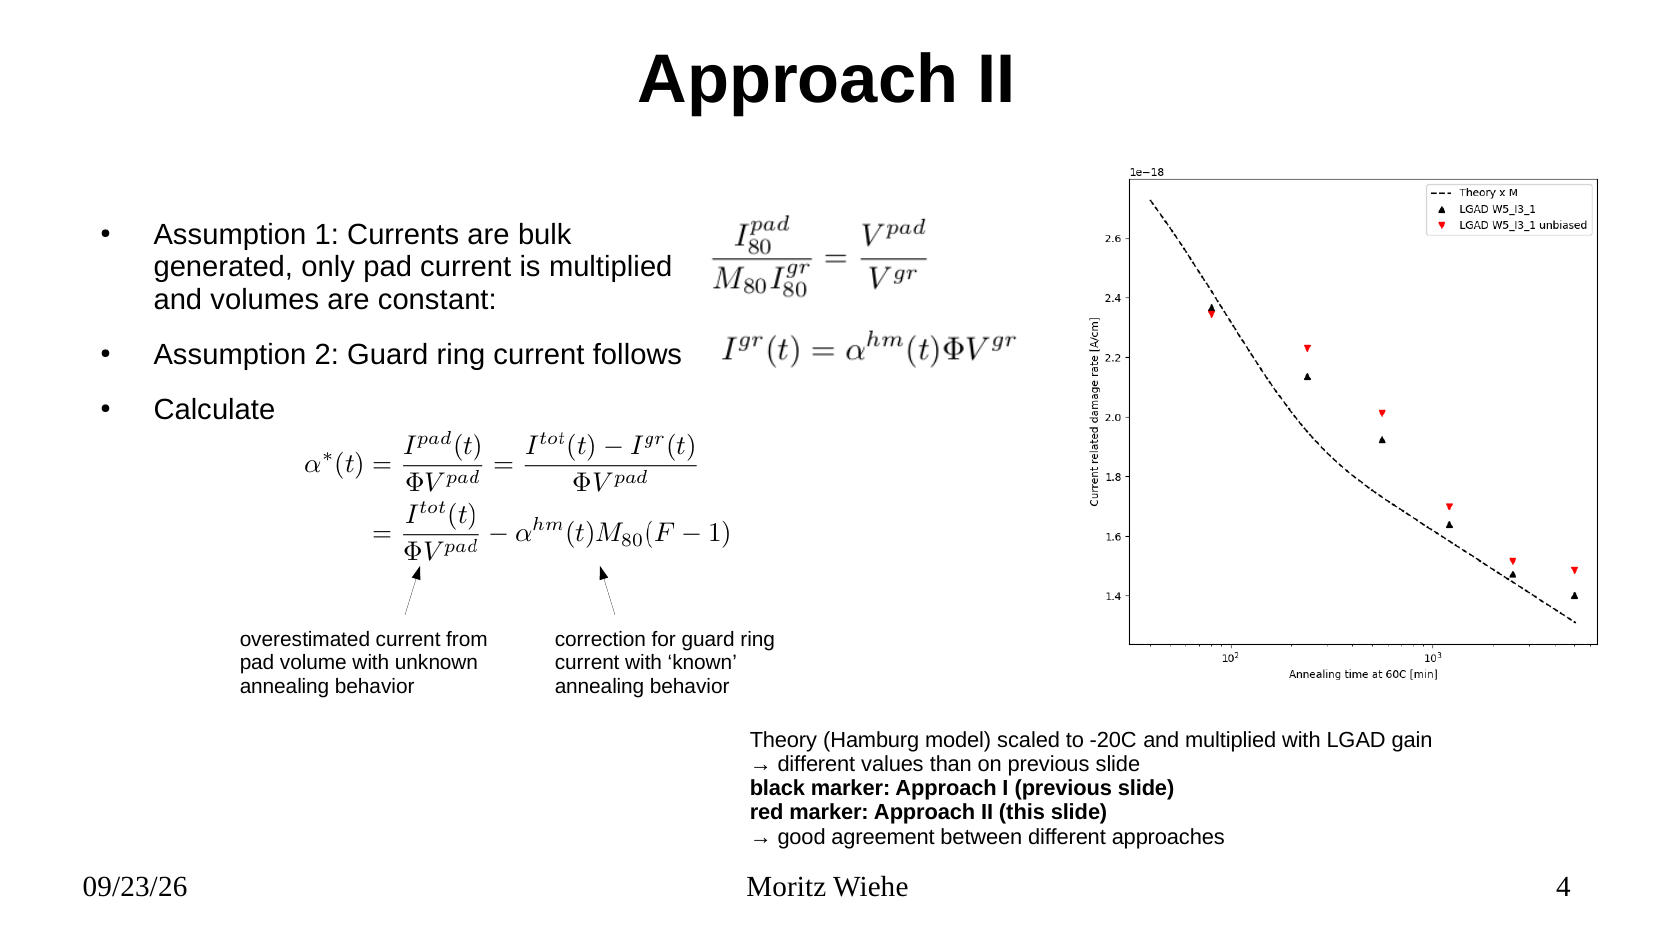

# Approach II
Assumption 1: Currents are bulk generated, only pad current is multiplied and volumes are constant:
Assumption 2: Guard ring current follows
Calculate
overestimated current from pad volume with unknown annealing behavior
correction for guard ring current with ‘known’ annealing behavior
Theory (Hamburg model) scaled to -20C and multiplied with LGAD gain
→ different values than on previous slide
black marker: Approach I (previous slide)
red marker: Approach II (this slide)
→ good agreement between different approaches
Moritz Wiehe
4